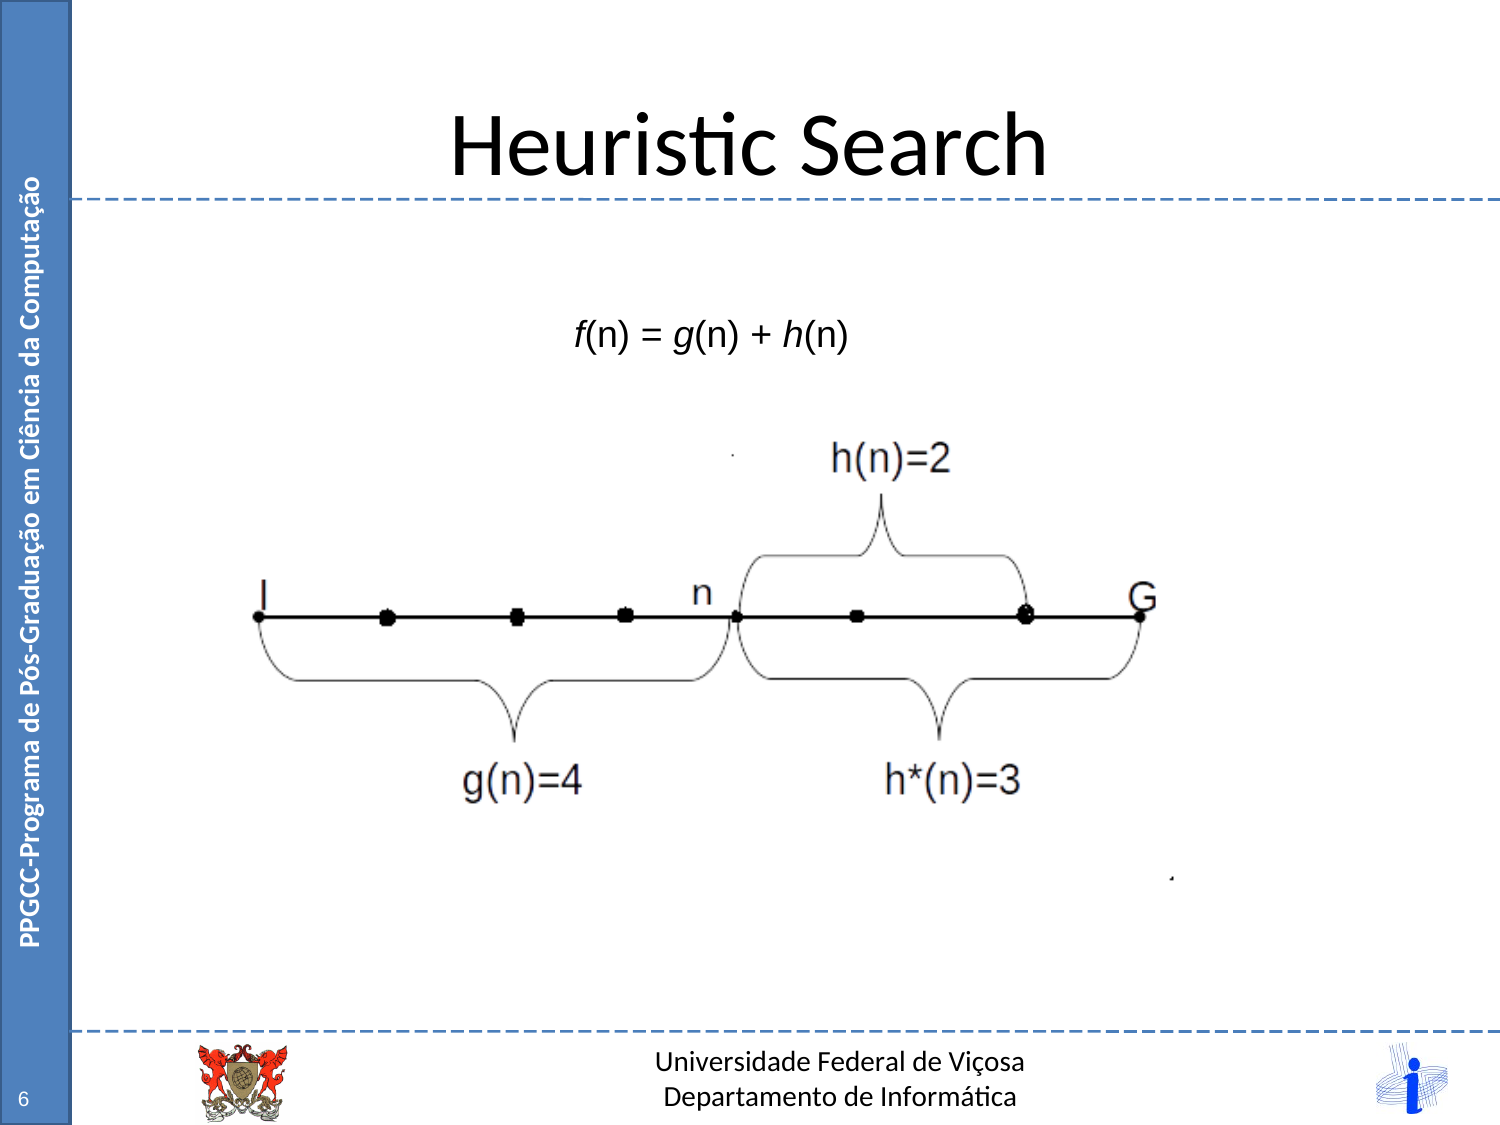

Heuristic Search
 f(n) = g(n) + h(n)
PPGCC-Programa de Pós-Graduação em Ciência da Computação
Universidade Federal de Viçosa
Departamento de Informática